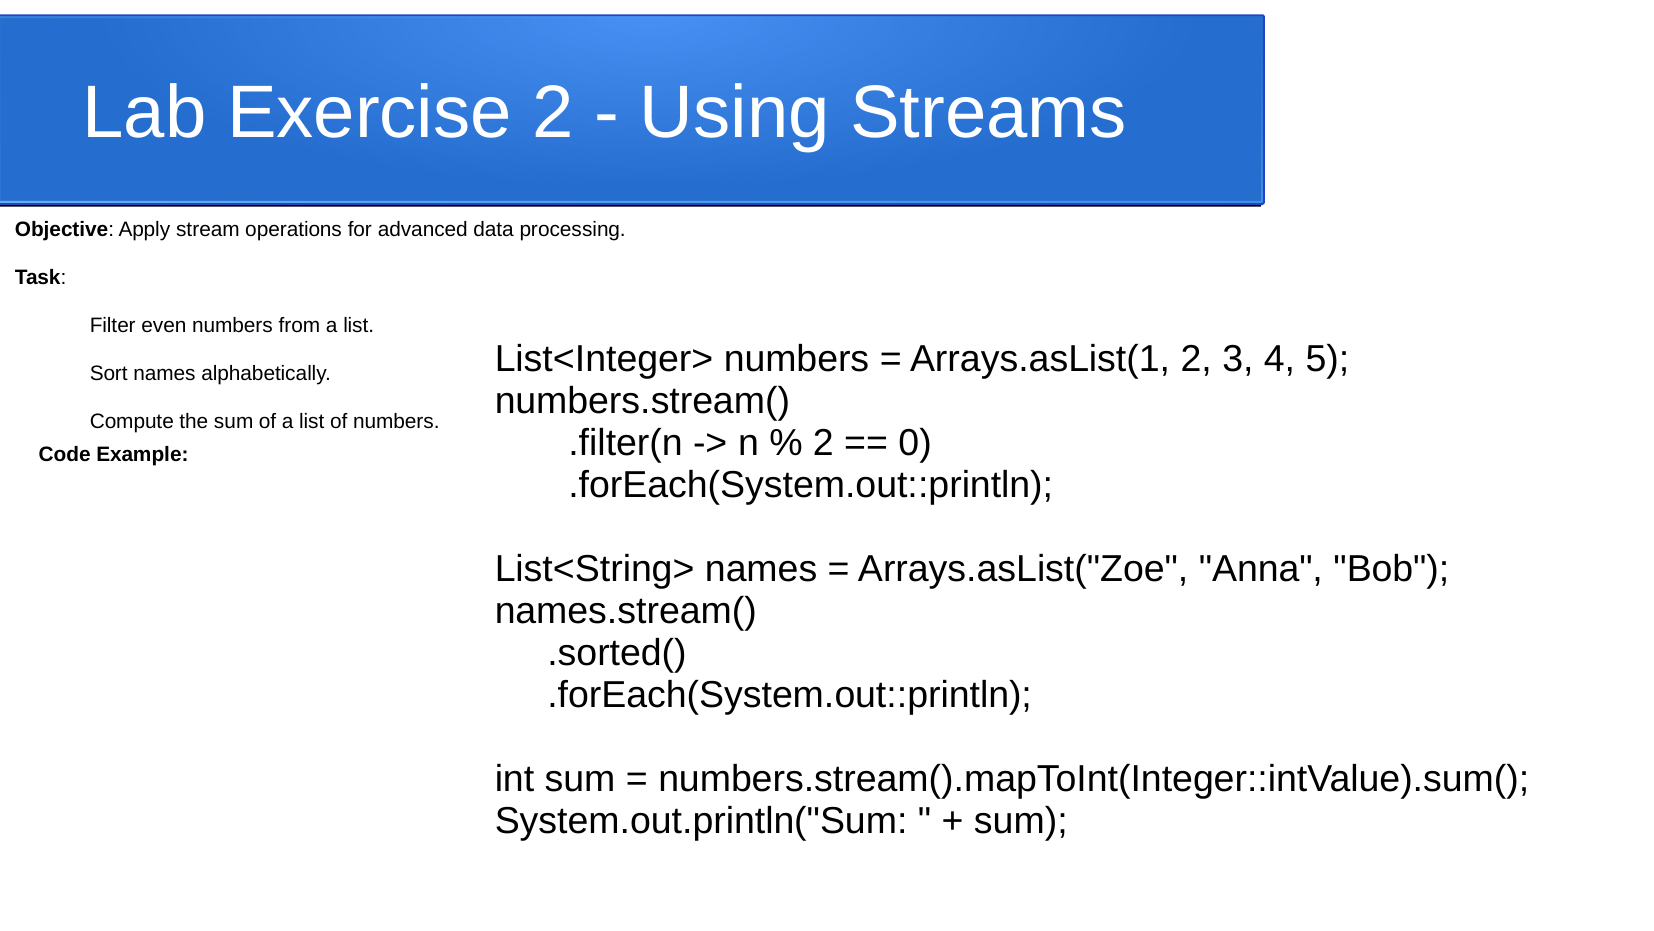

# Lab Exercise 2 - Using Streams
Objective: Apply stream operations for advanced data processing.
Task:
	Filter even numbers from a list.
	Sort names alphabetically.
	Compute the sum of a list of numbers.
List<Integer> numbers = Arrays.asList(1, 2, 3, 4, 5);
numbers.stream()
 .filter(n -> n % 2 == 0)
 .forEach(System.out::println);
List<String> names = Arrays.asList("Zoe", "Anna", "Bob");
names.stream()
 .sorted()
 .forEach(System.out::println);
int sum = numbers.stream().mapToInt(Integer::intValue).sum();
System.out.println("Sum: " + sum);
Code Example: